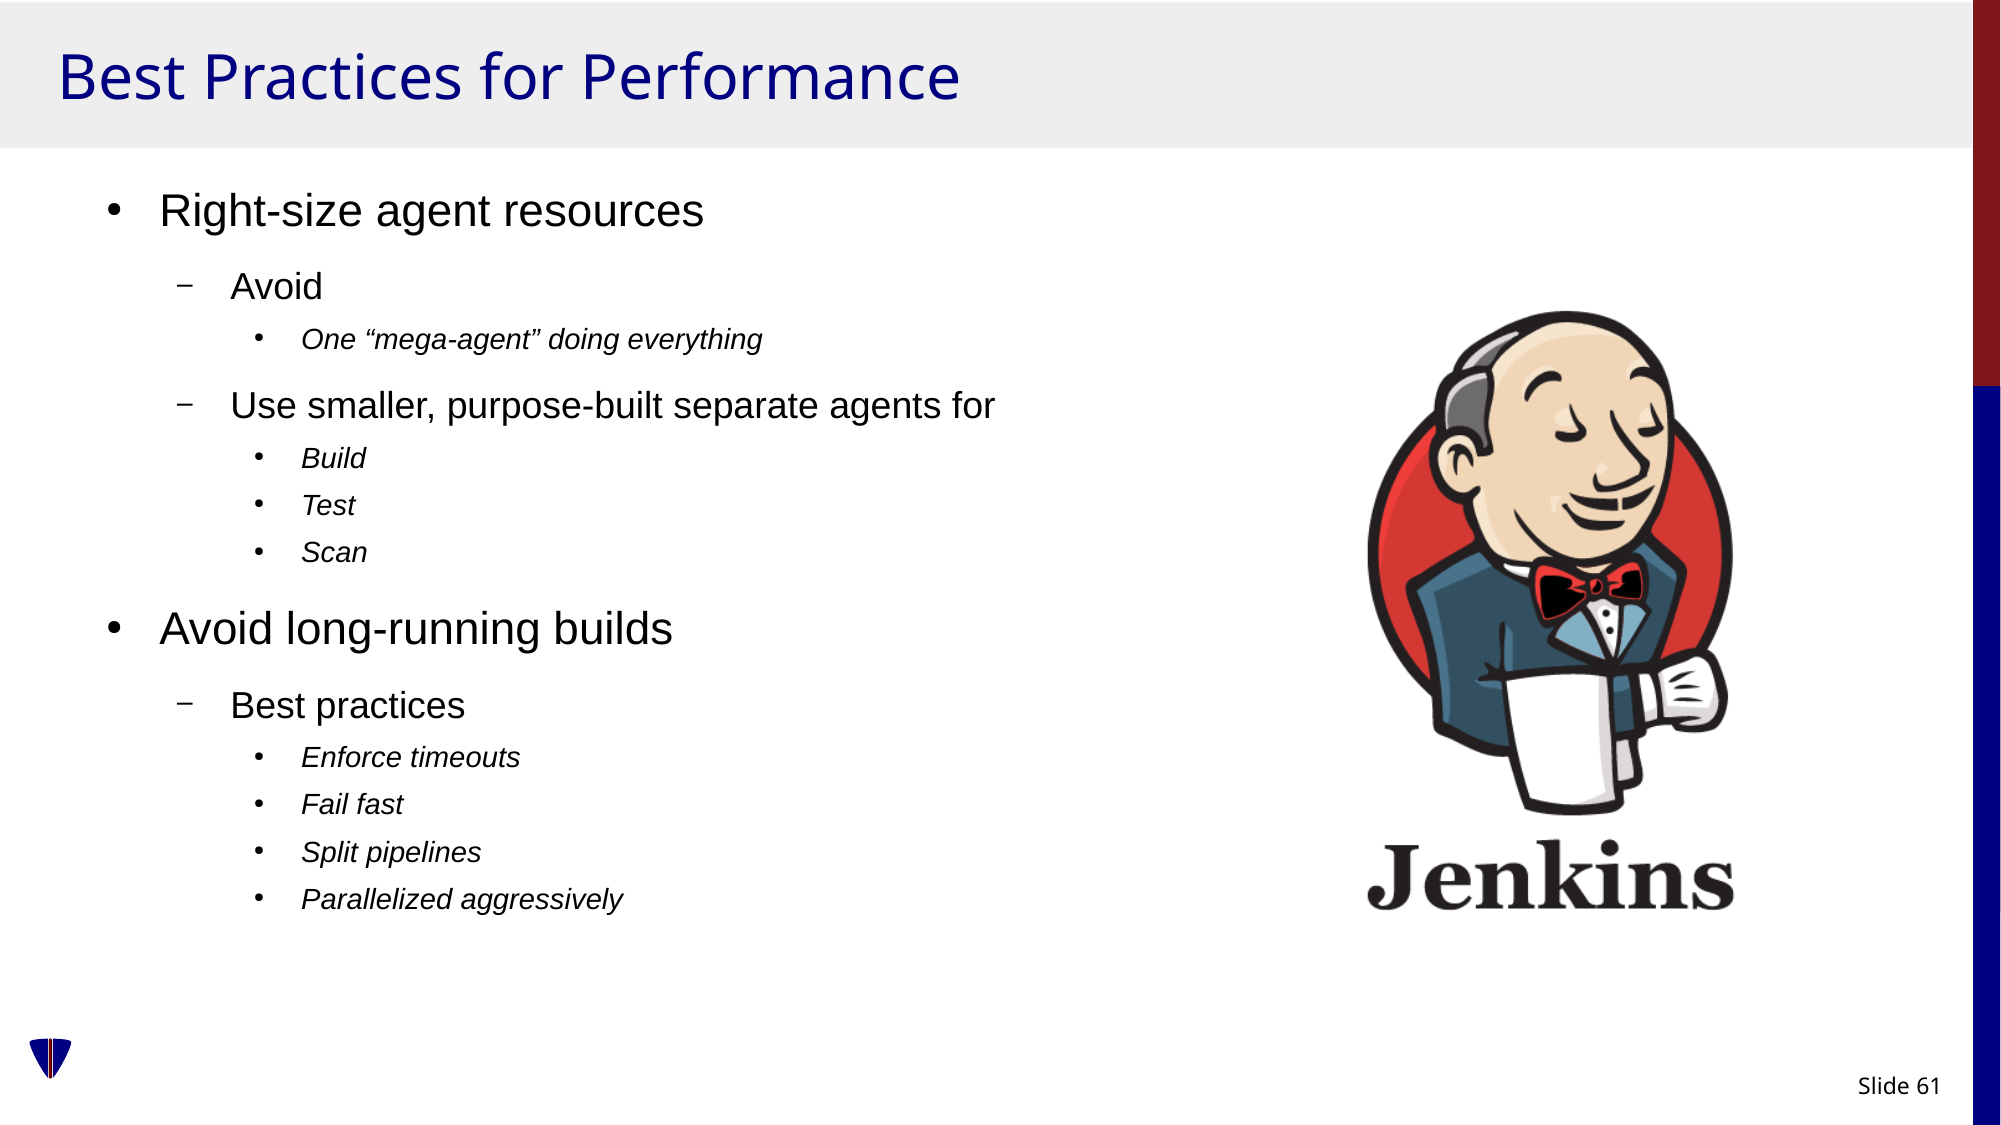

# Best Practices for Performance
Right-size agent resources
Avoid
One “mega-agent” doing everything
Use smaller, purpose-built separate agents for
Build
Test
Scan
Avoid long-running builds
Best practices
Enforce timeouts
Fail fast
Split pipelines
Parallelized aggressively